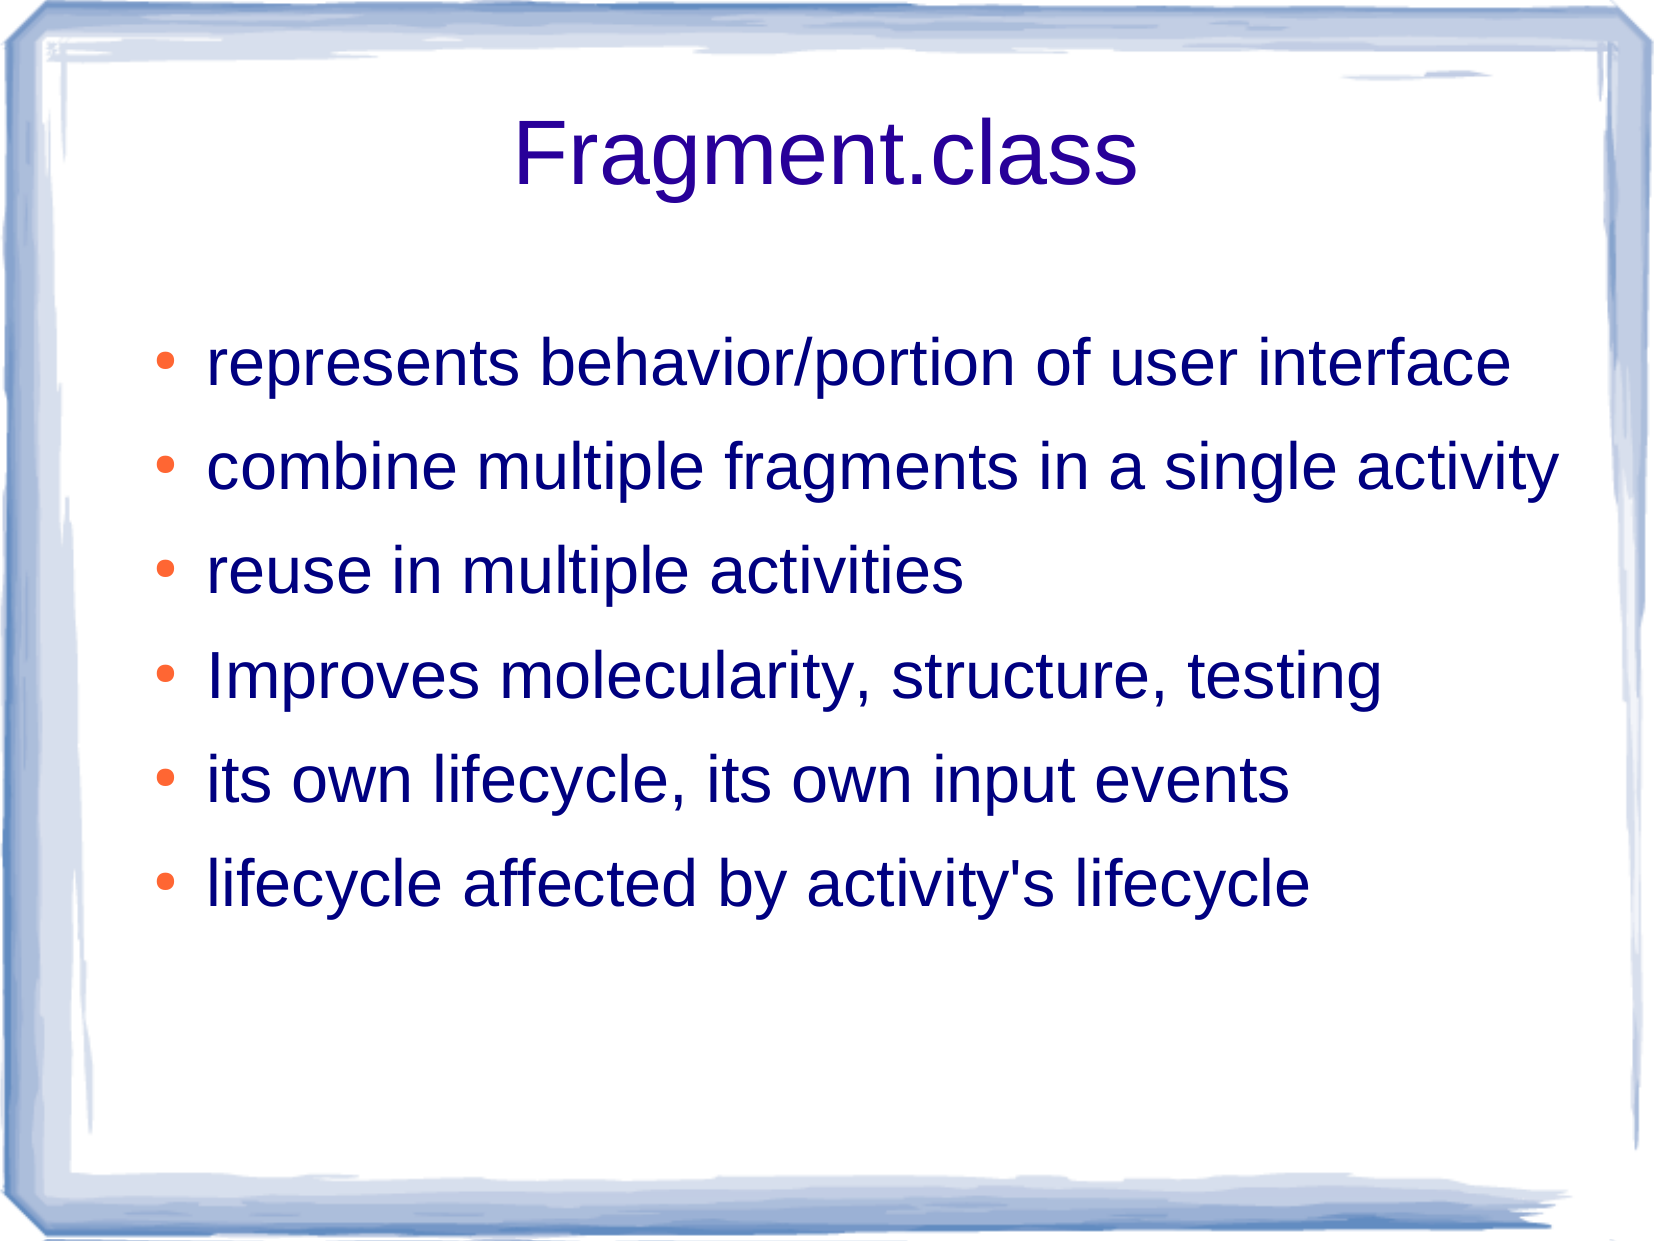

# Fragment.class
represents behavior/portion of user interface
combine multiple fragments in a single activity
reuse in multiple activities
Improves molecularity, structure, testing
its own lifecycle, its own input events
lifecycle affected by activity's lifecycle